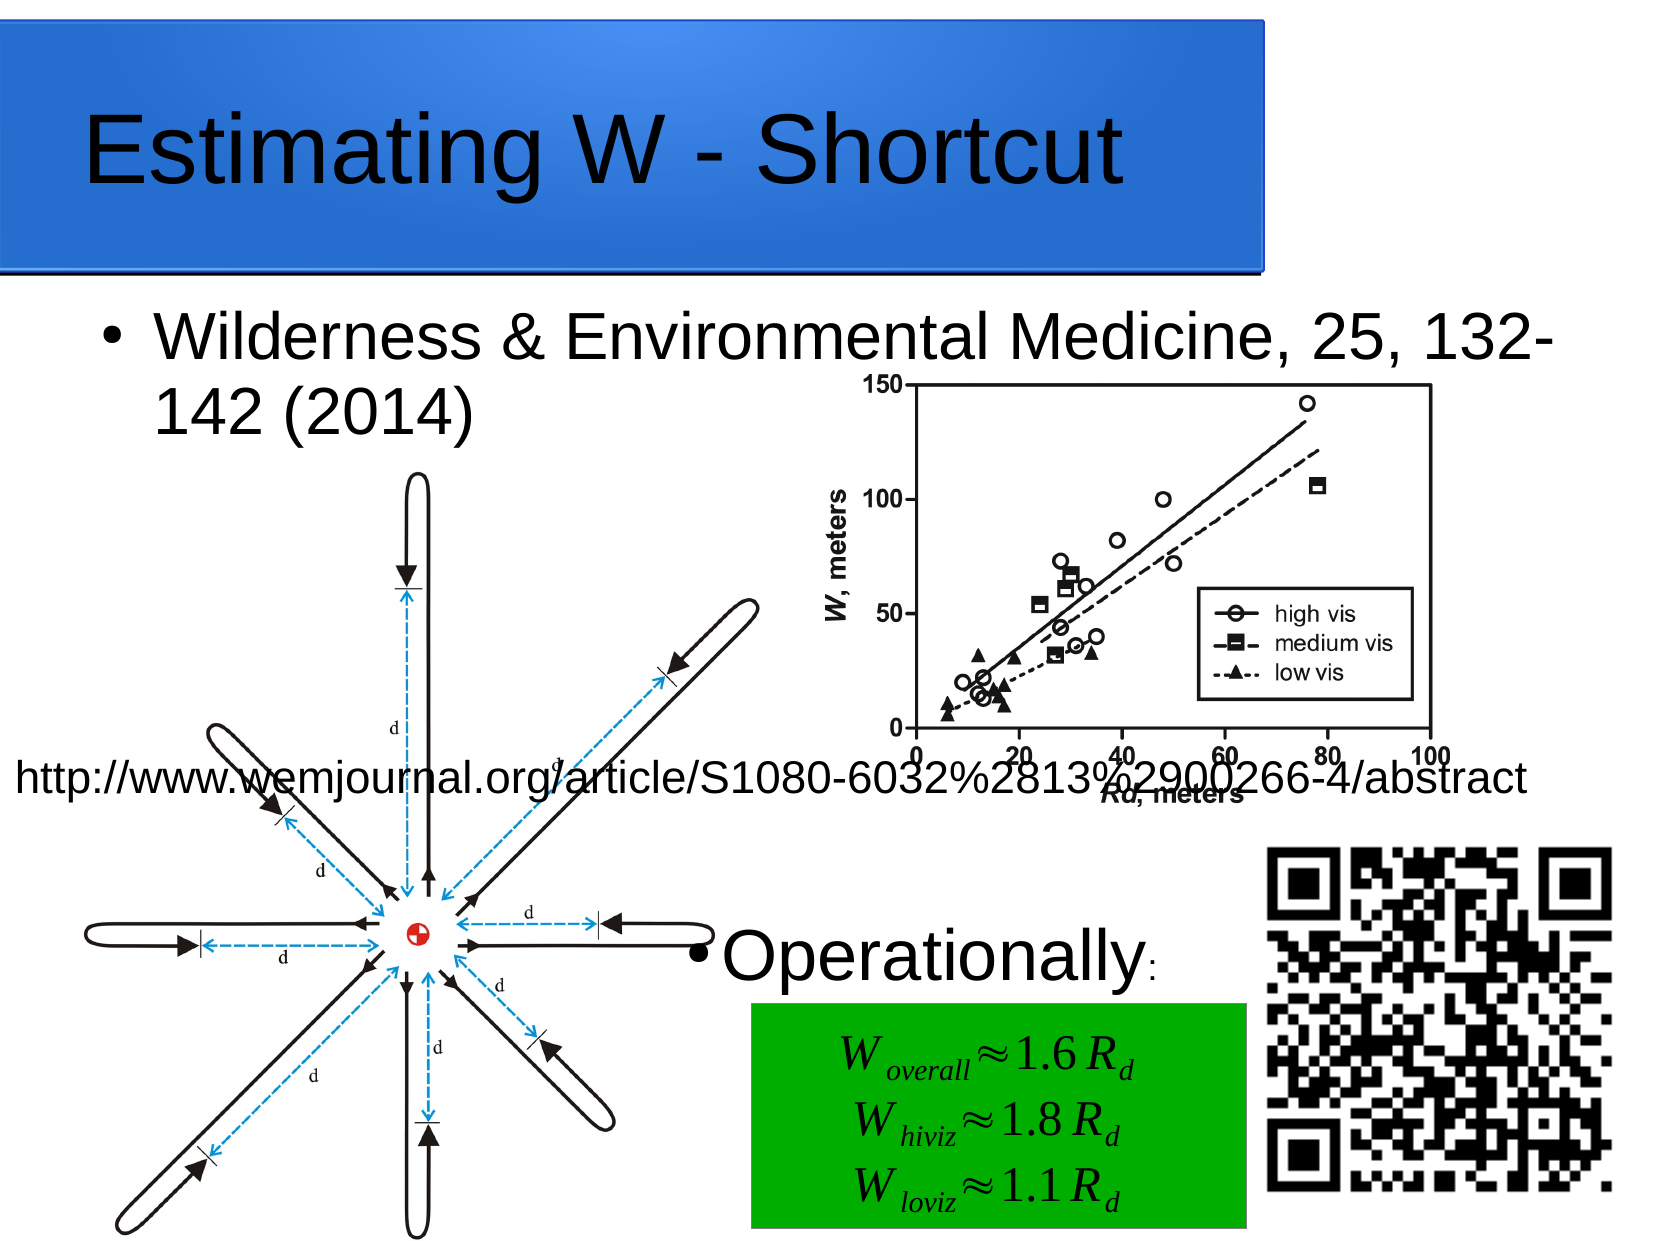

# Estimating W - Shortcut
Wilderness & Environmental Medicine, 25, 132-142 (2014)
http://www.wemjournal.org/article/S1080-6032%2813%2900266-4/abstract
Operationally: